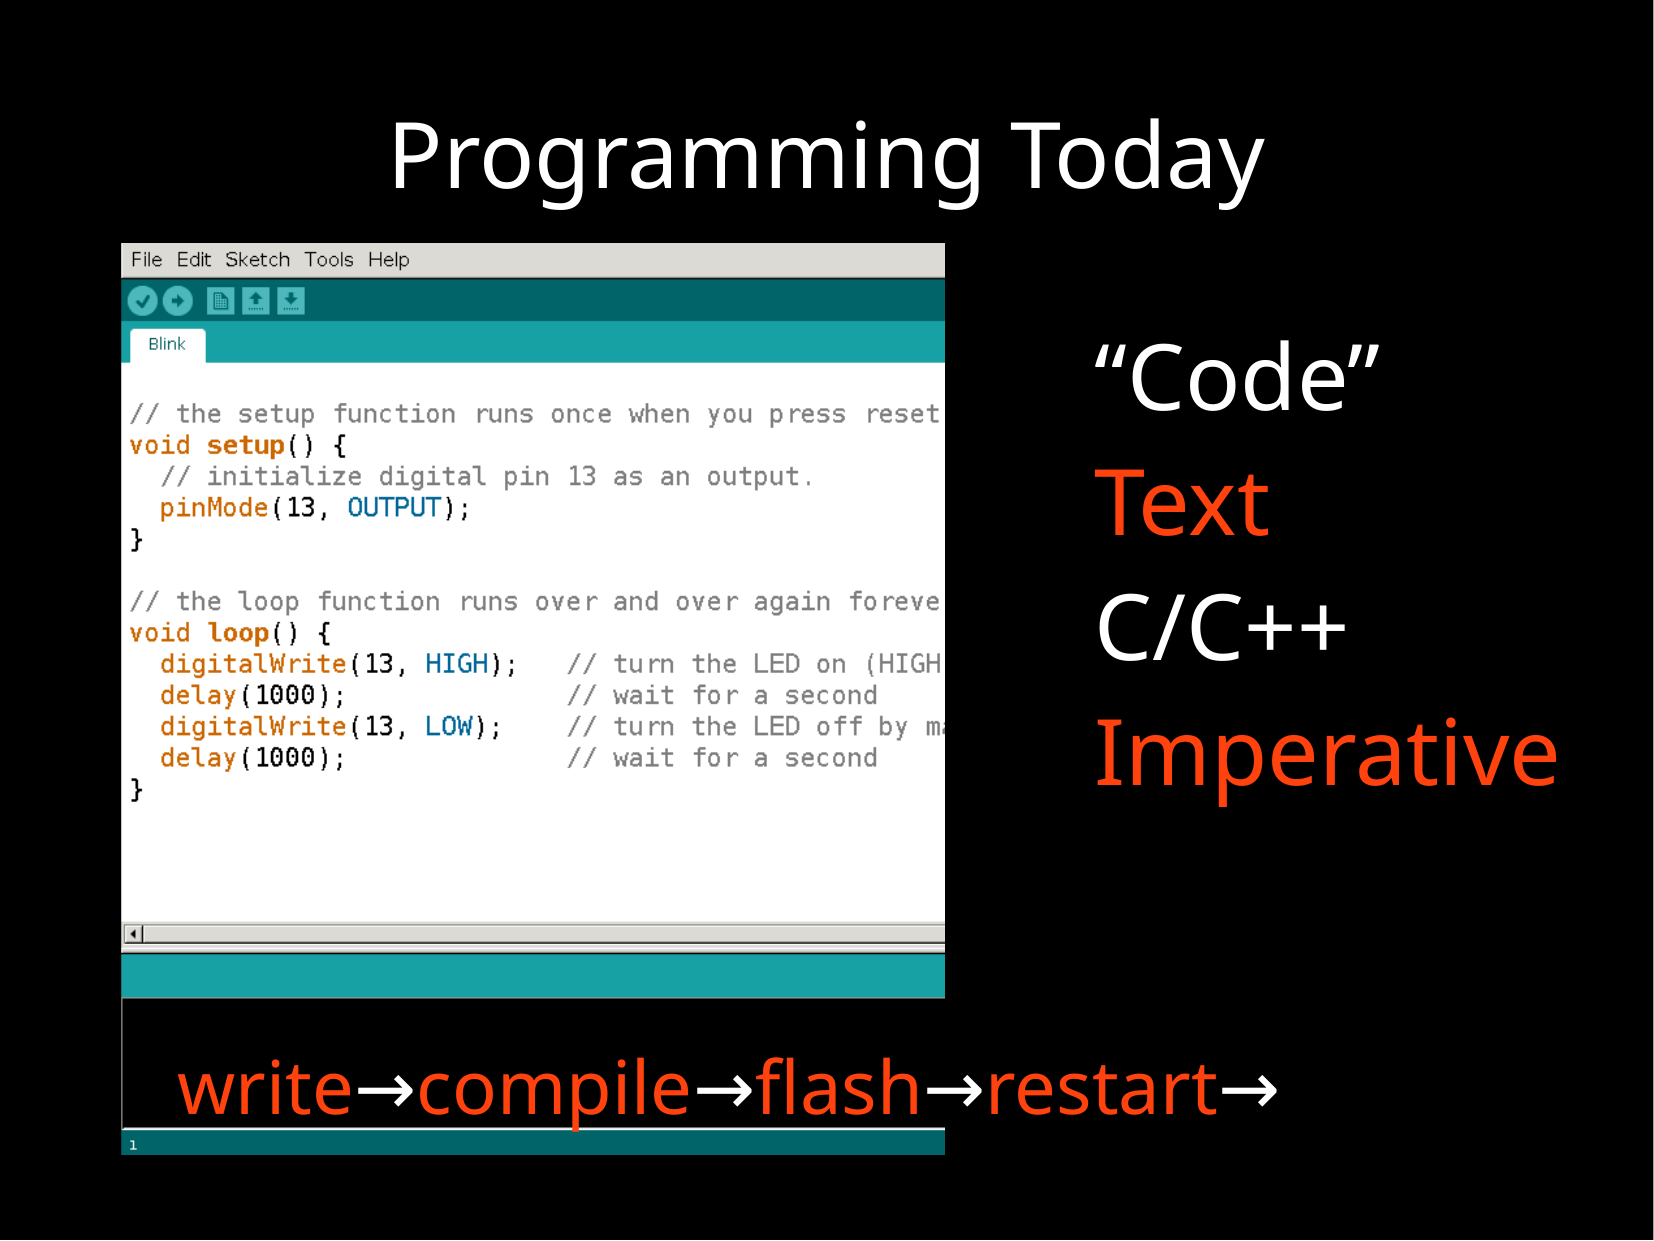

# Programming Today
“Code”
Text
C/C++
Imperative
write→compile→flash→restart→